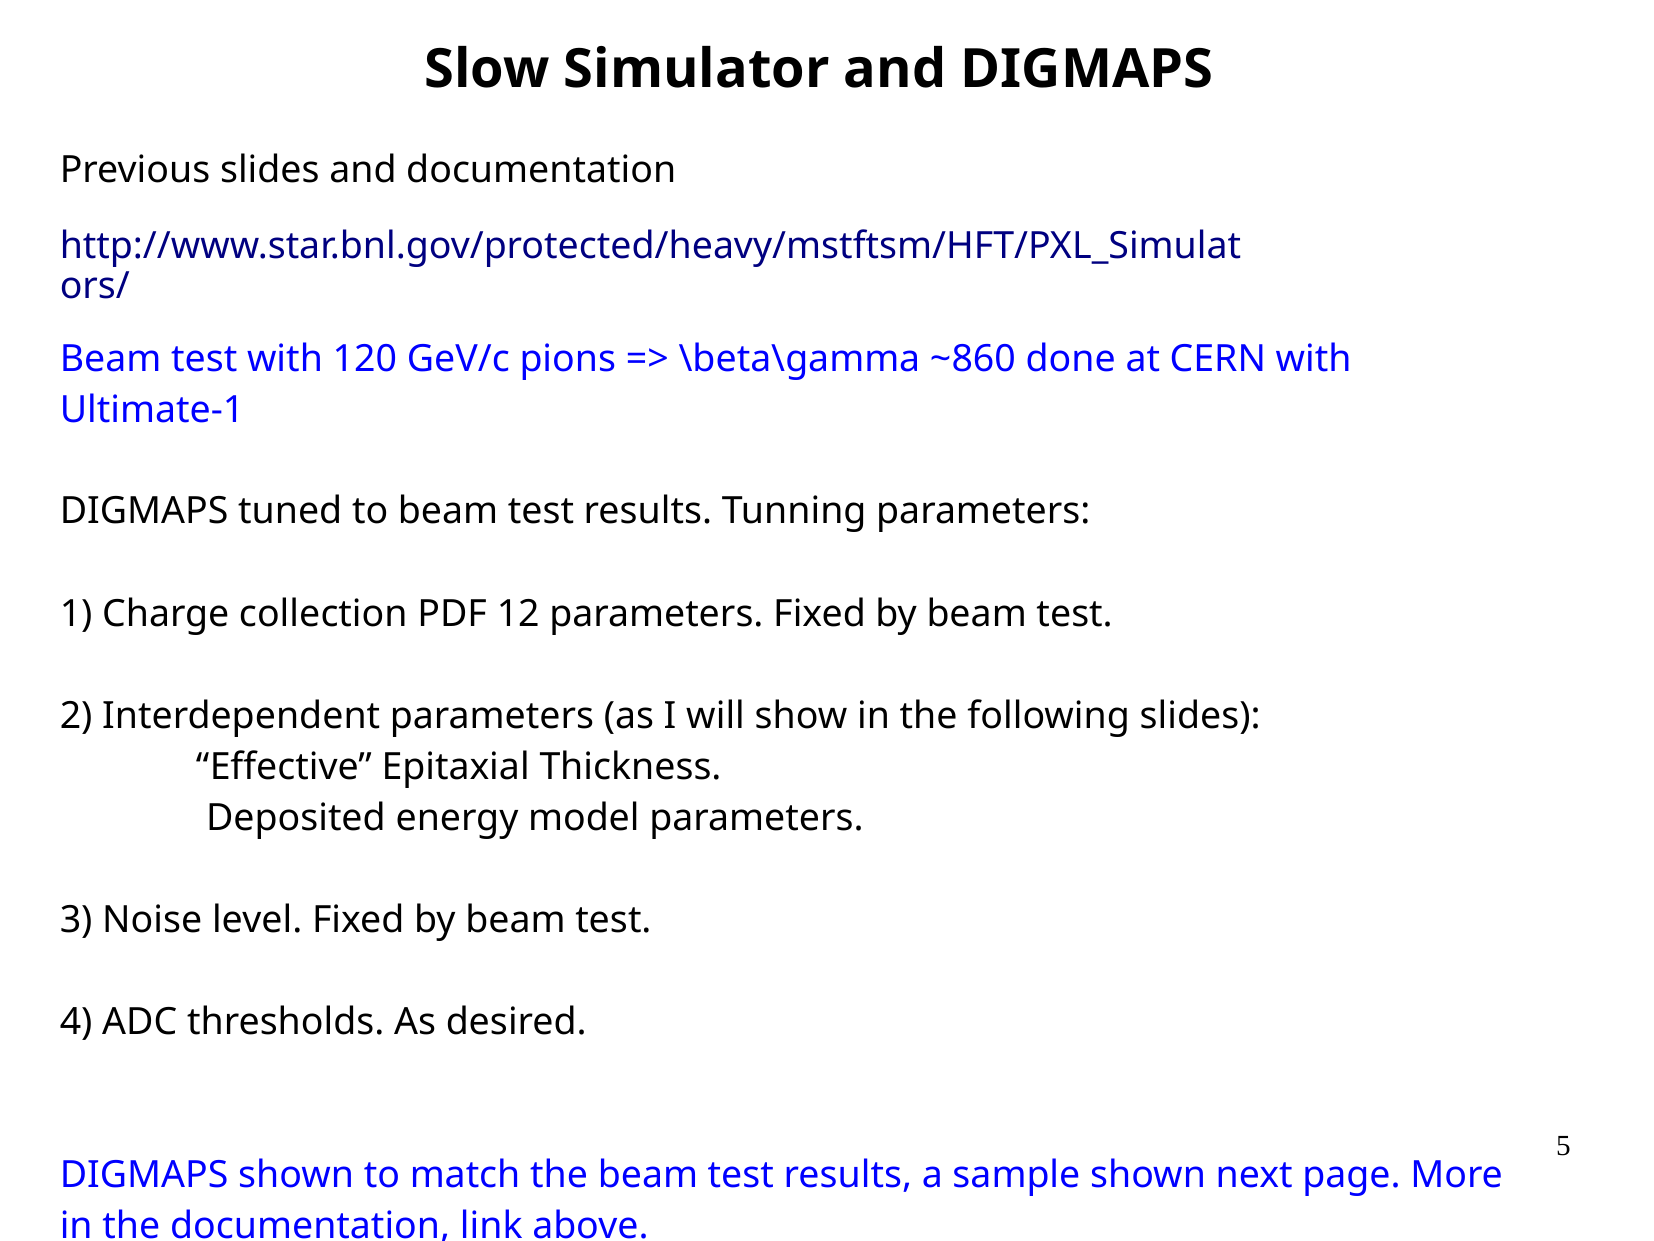

# Slow Simulator and DIGMAPS
Previous slides and documentation
http://www.star.bnl.gov/protected/heavy/mstftsm/HFT/PXL_Simulators/
Beam test with 120 GeV/c pions => \beta\gamma ~860 done at CERN with Ultimate-1
DIGMAPS tuned to beam test results. Tunning parameters:
1) Charge collection PDF 12 parameters. Fixed by beam test.
2) Interdependent parameters (as I will show in the following slides):
 “Effective” Epitaxial Thickness.
 Deposited energy model parameters.
3) Noise level. Fixed by beam test.
4) ADC thresholds. As desired.
DIGMAPS shown to match the beam test results, a sample shown next page. More in the documentation, link above.
5